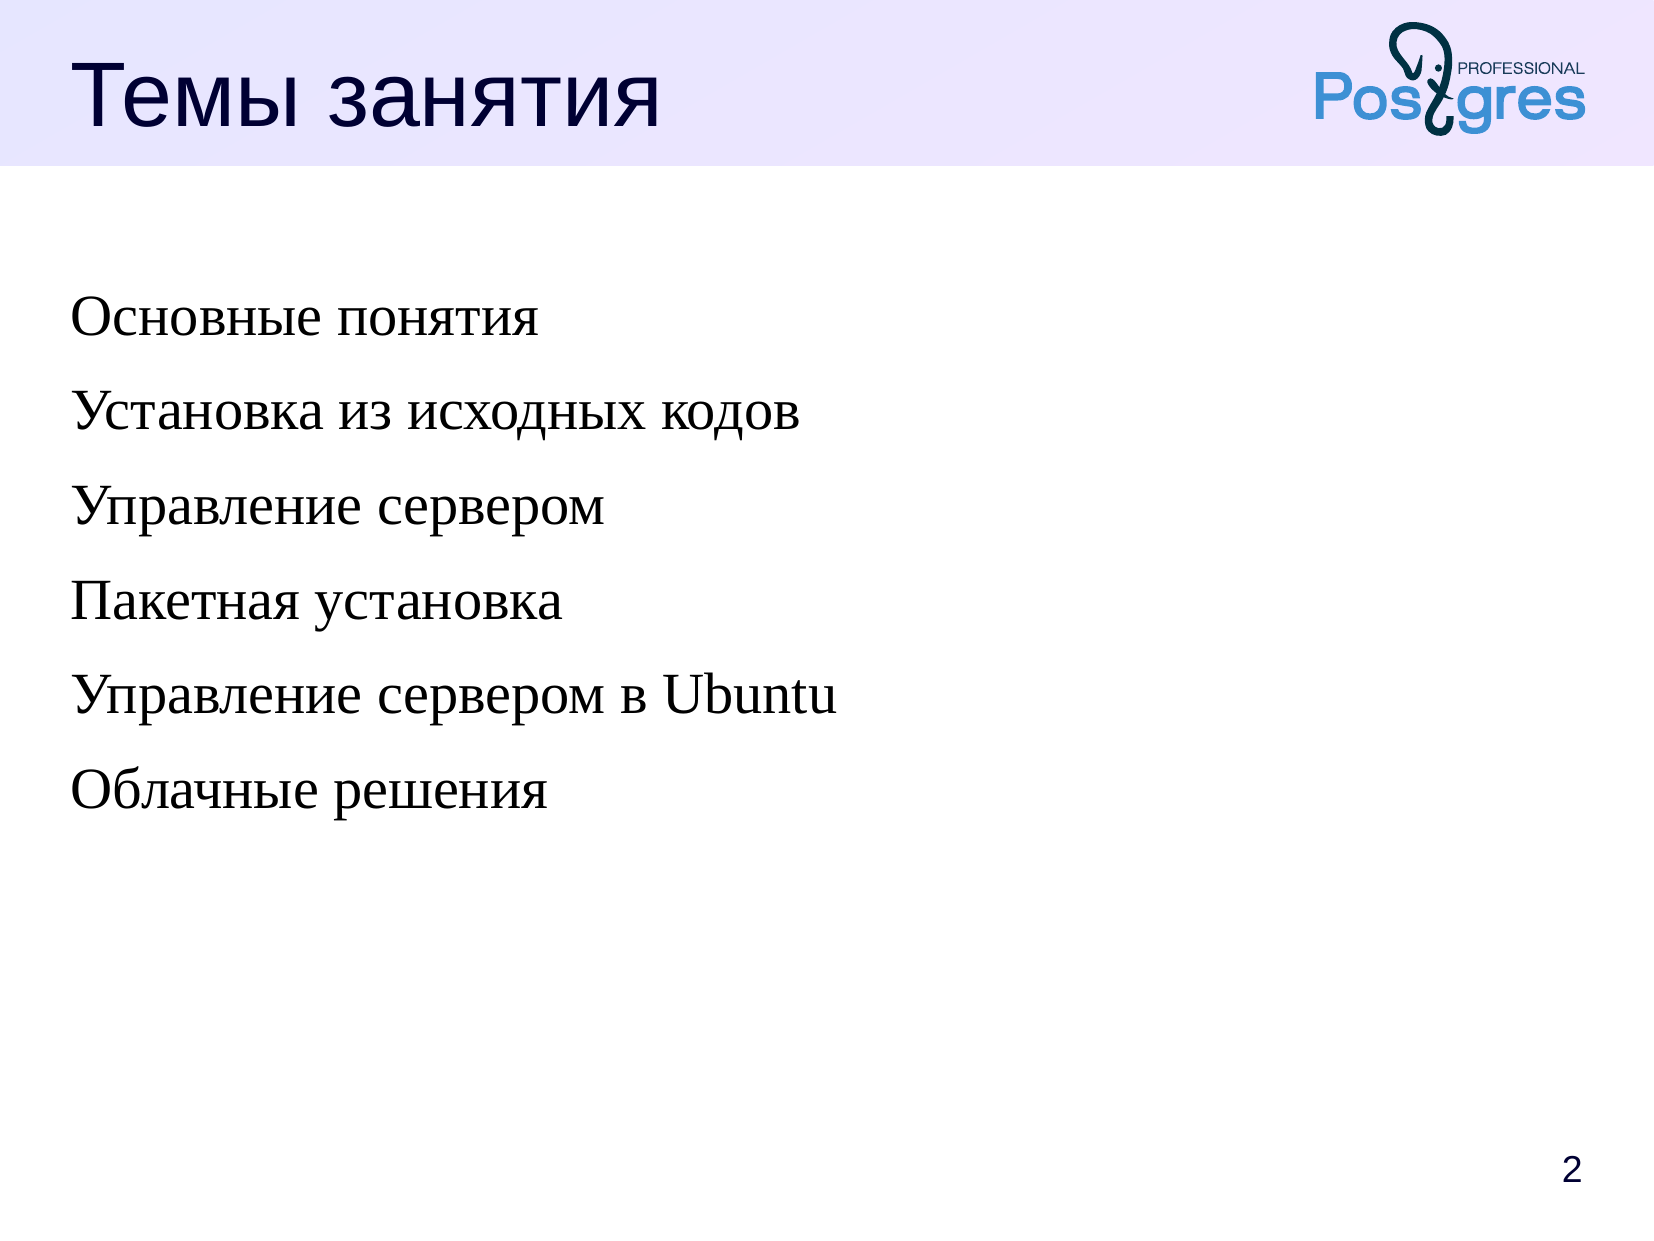

# Темы занятия
Основные понятия
Установка из исходных кодов
Управление сервером
Пакетная установка
Управление сервером в Ubuntu
Облачные решения